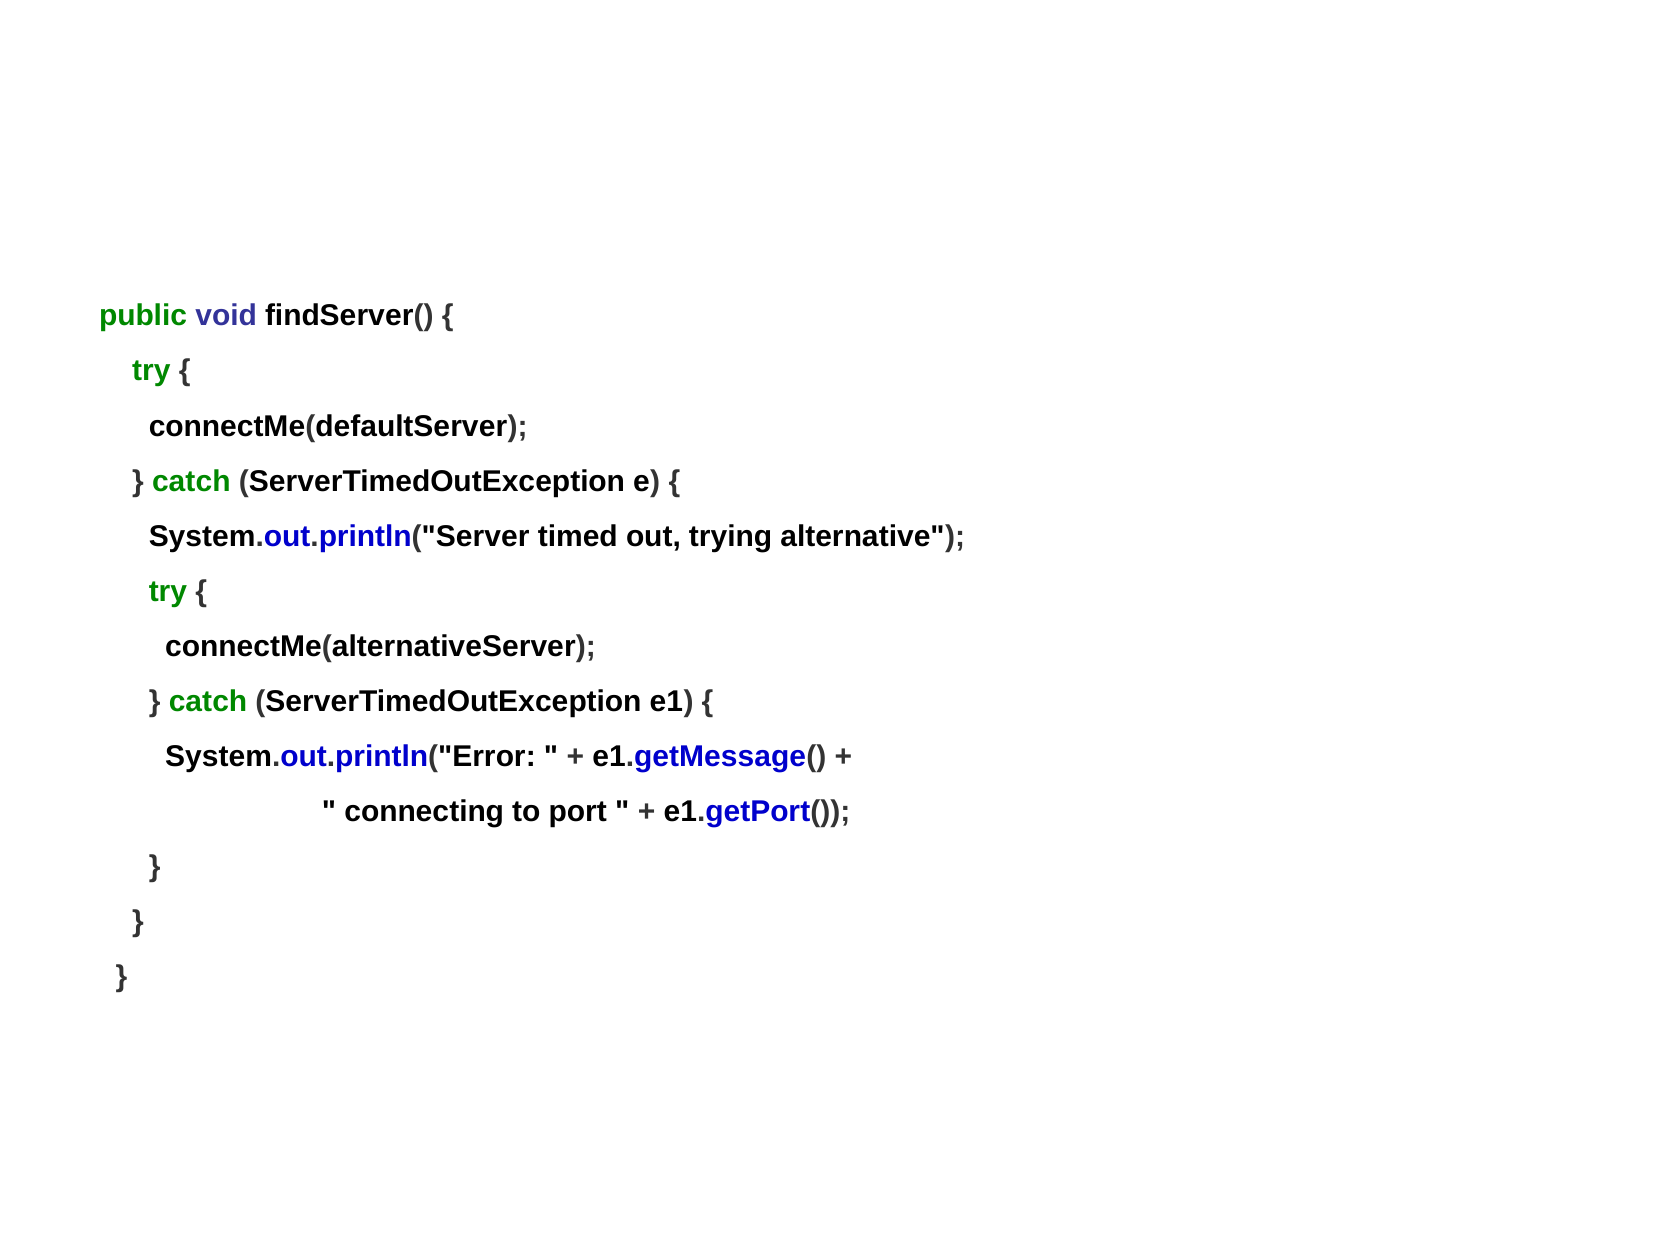

#
 public void findServer() {
 try {
 connectMe(defaultServer);
 } catch (ServerTimedOutException e) {
 System.out.println("Server timed out, trying alternative");
 try {
 connectMe(alternativeServer);
 } catch (ServerTimedOutException e1) {
 System.out.println("Error: " + e1.getMessage() +
 " connecting to port " + e1.getPort());
 }
 }
 }